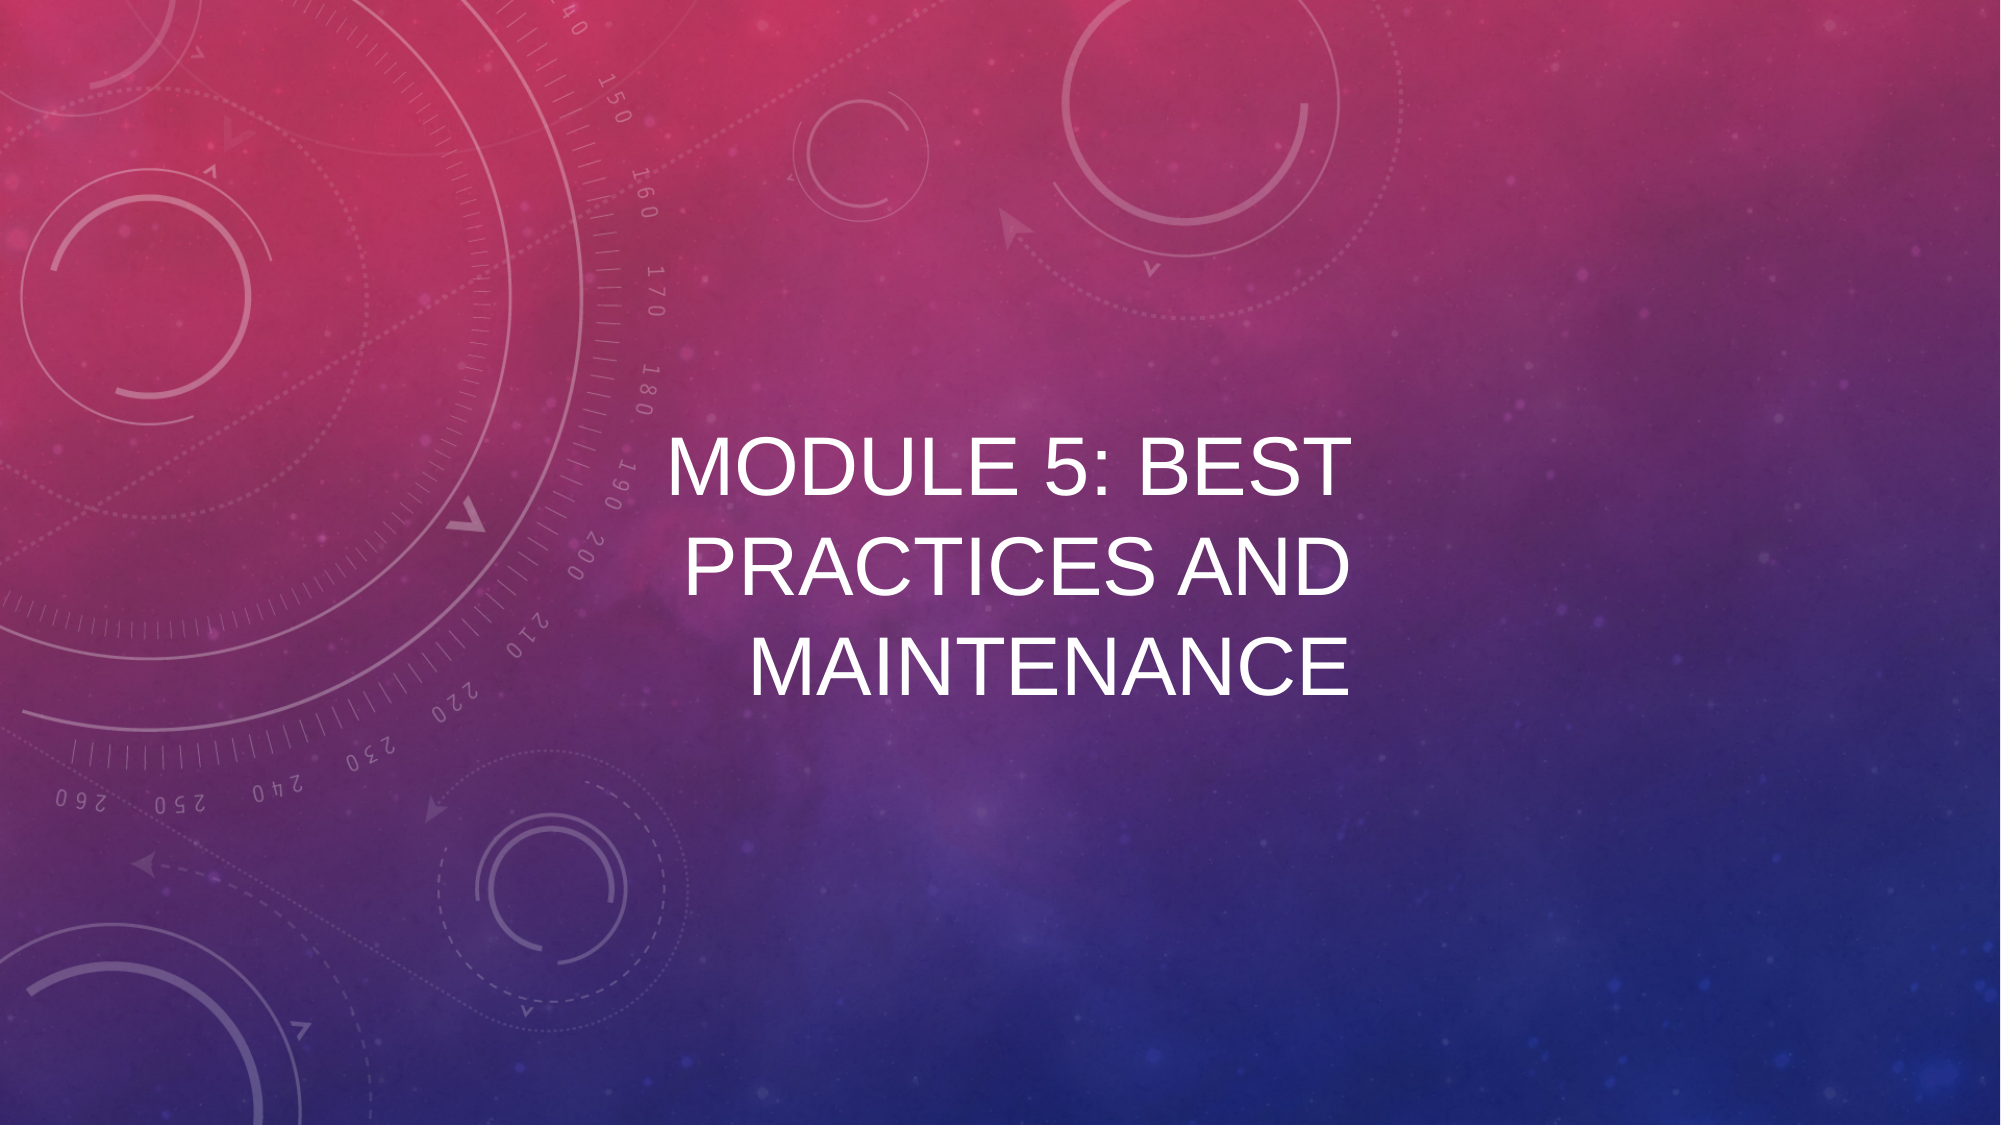

# Module 5: Best Practices and Maintenance